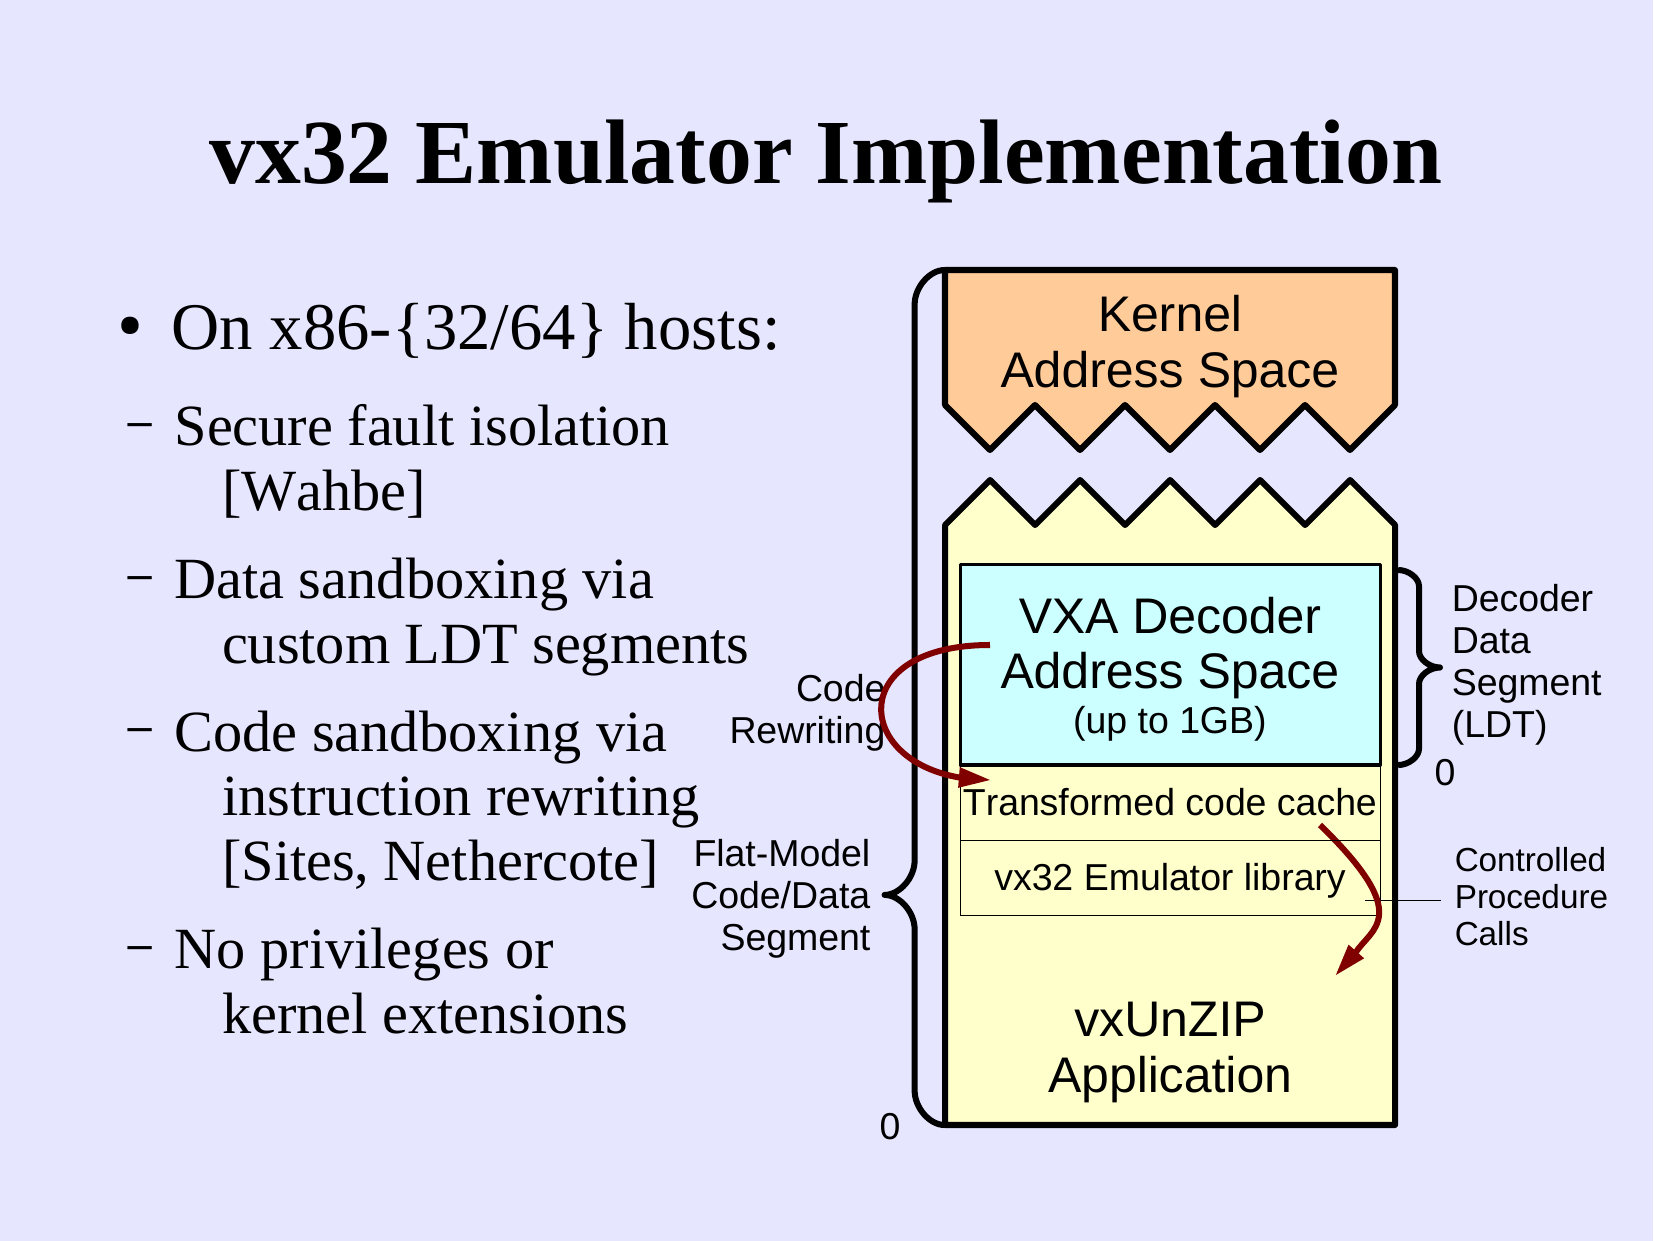

# vx32 Emulator Implementation
Kernel
Address Space
On x86-{32/64} hosts:
Secure fault isolation [Wahbe]
Data sandboxing via
custom LDT segments
Code sandboxing via
instruction rewriting
[Sites, Nethercote]
No privileges or
kernel extensions
VXA Decoder
Address Space
(up to 1GB)
Decoder
Data Segment
(LDT)
Code
Rewriting
0
Transformed code cache
Flat-Model
Code/Data
Segment
Controlled
Procedure
Calls
vx32 Emulator library
vxUnZIP
Application
0